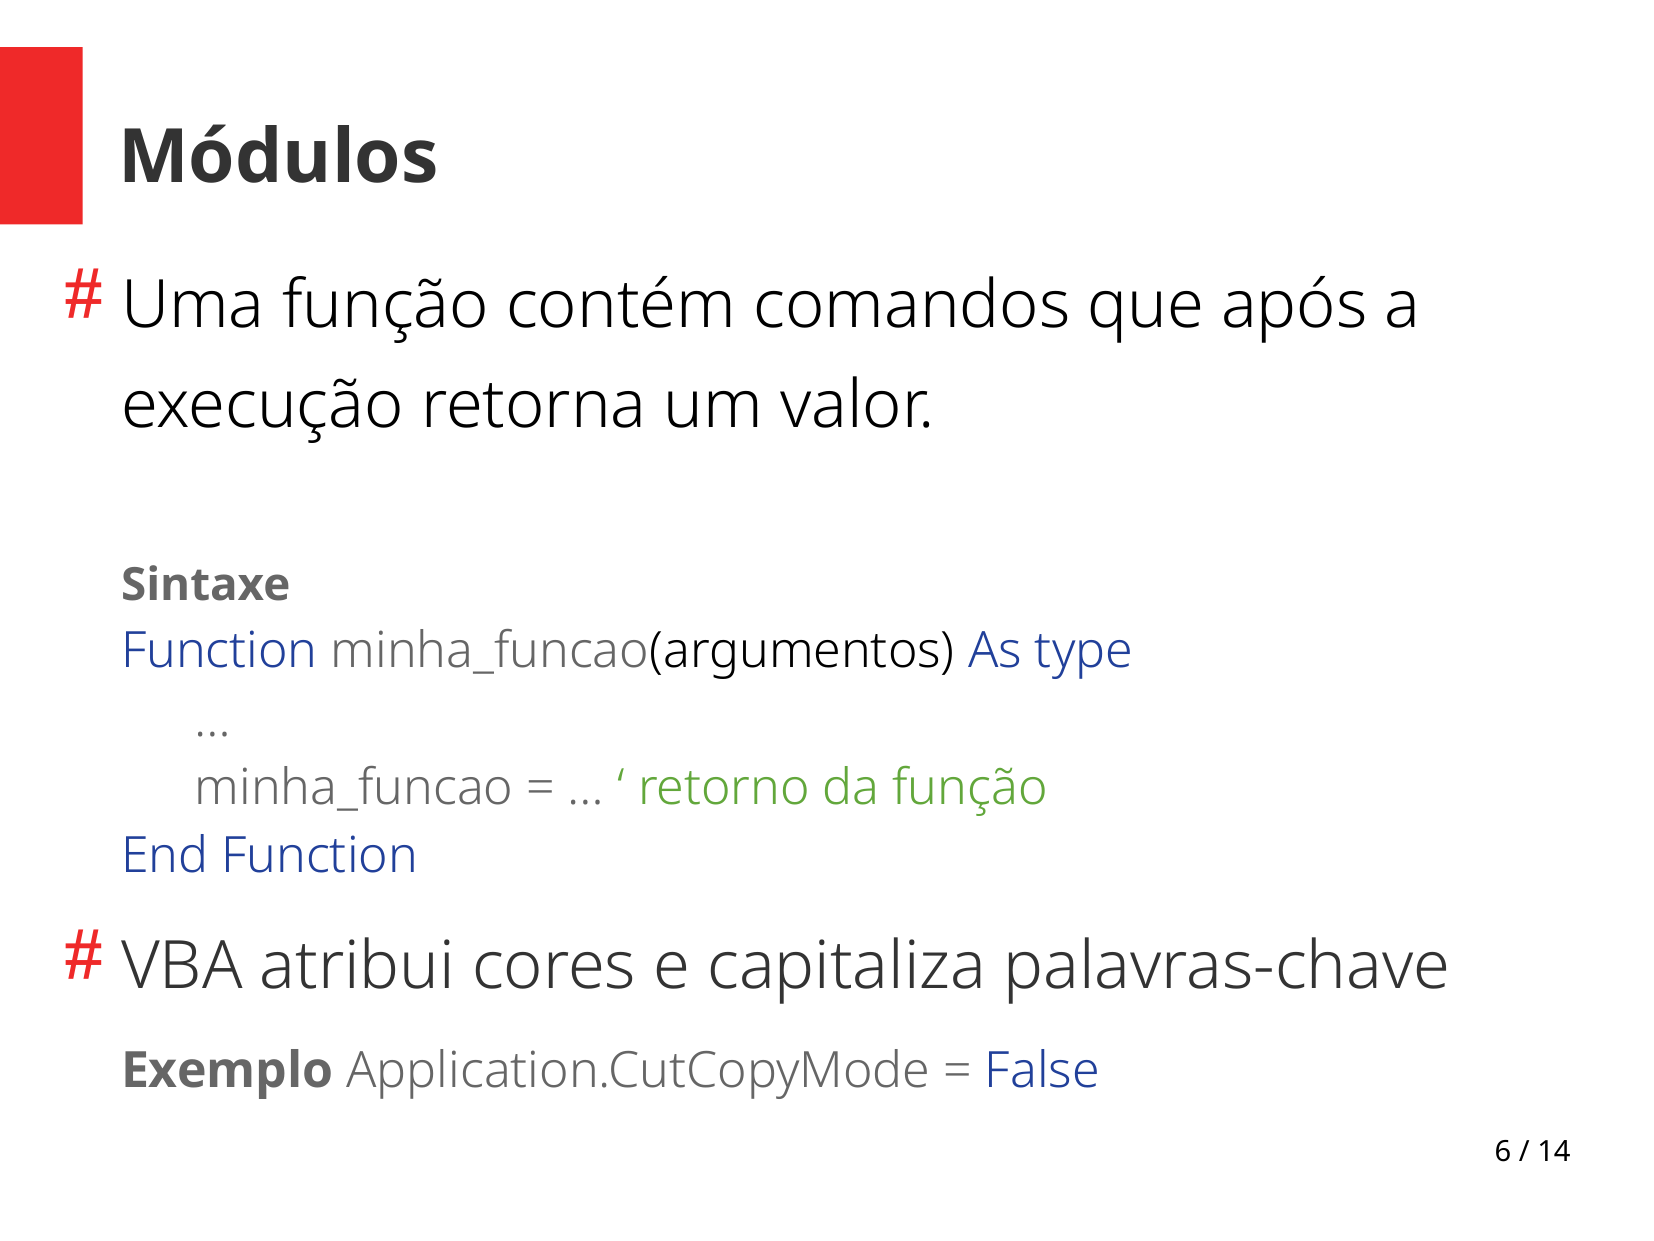

# Módulos
Uma função contém comandos que após a execução retorna um valor.
Sintaxe
Function minha_funcao(argumentos) As type
	…
	minha_funcao = … ‘ retorno da função
End Function
VBA atribui cores e capitaliza palavras-chave
Exemplo Application.CutCopyMode = False
6